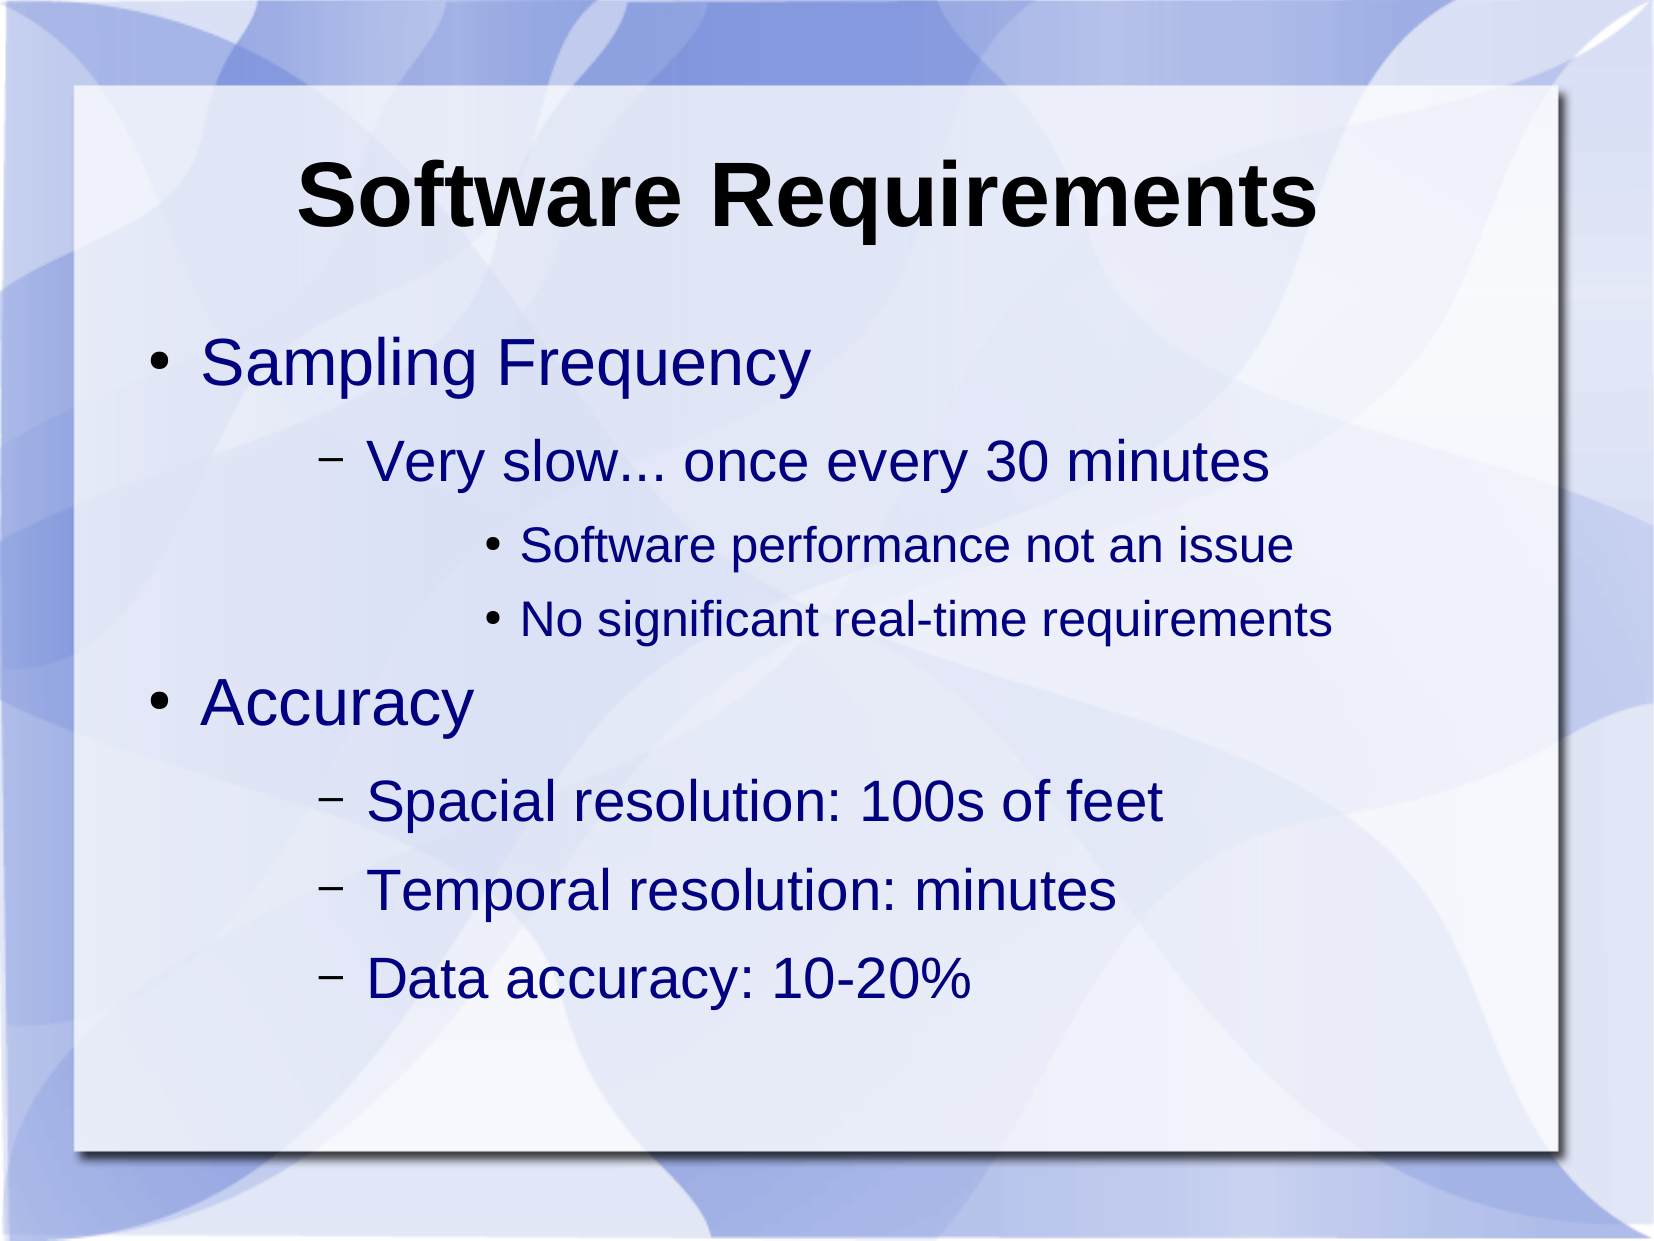

# Software Requirements
Sampling Frequency
Very slow... once every 30 minutes
Software performance not an issue
No significant real-time requirements
Accuracy
Spacial resolution: 100s of feet
Temporal resolution: minutes
Data accuracy: 10-20%